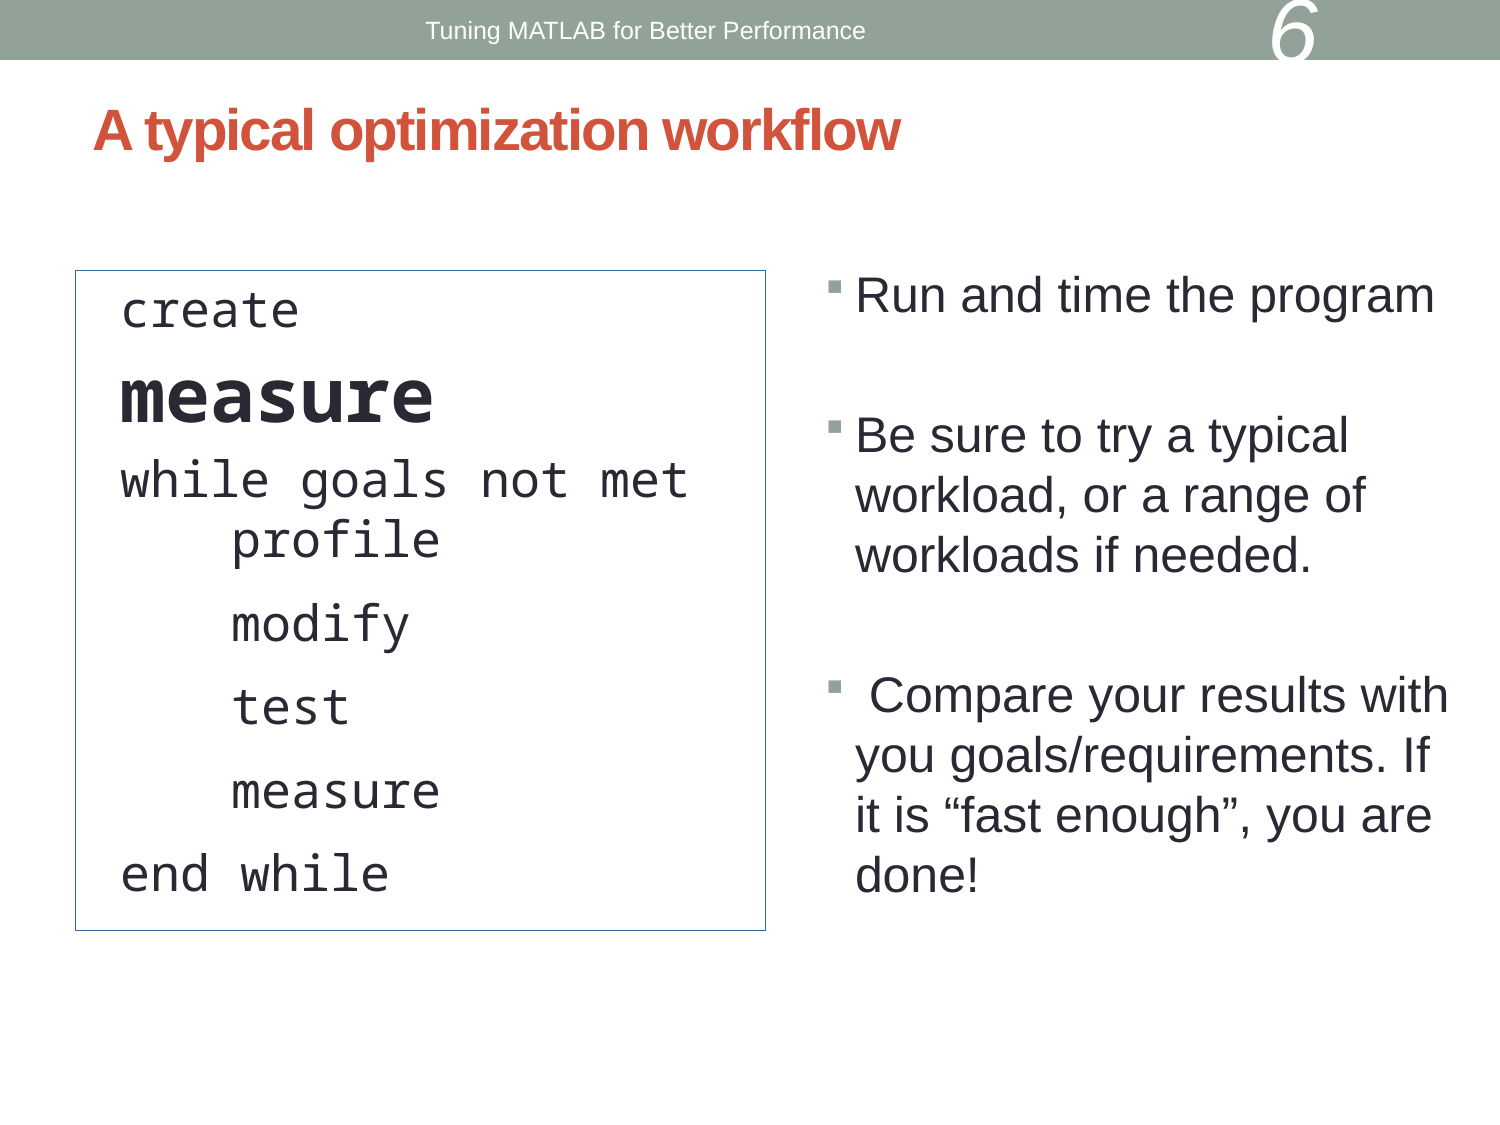

Tuning MATLAB for Better Performance
A typical optimization workflow
Run and time the program
Be sure to try a typical workload, or a range of workloads if needed.
 Compare your results with you goals/requirements. If it is “fast enough”, you are done!
# create
measure
while goals not met
profile
modify
test
measure
end while